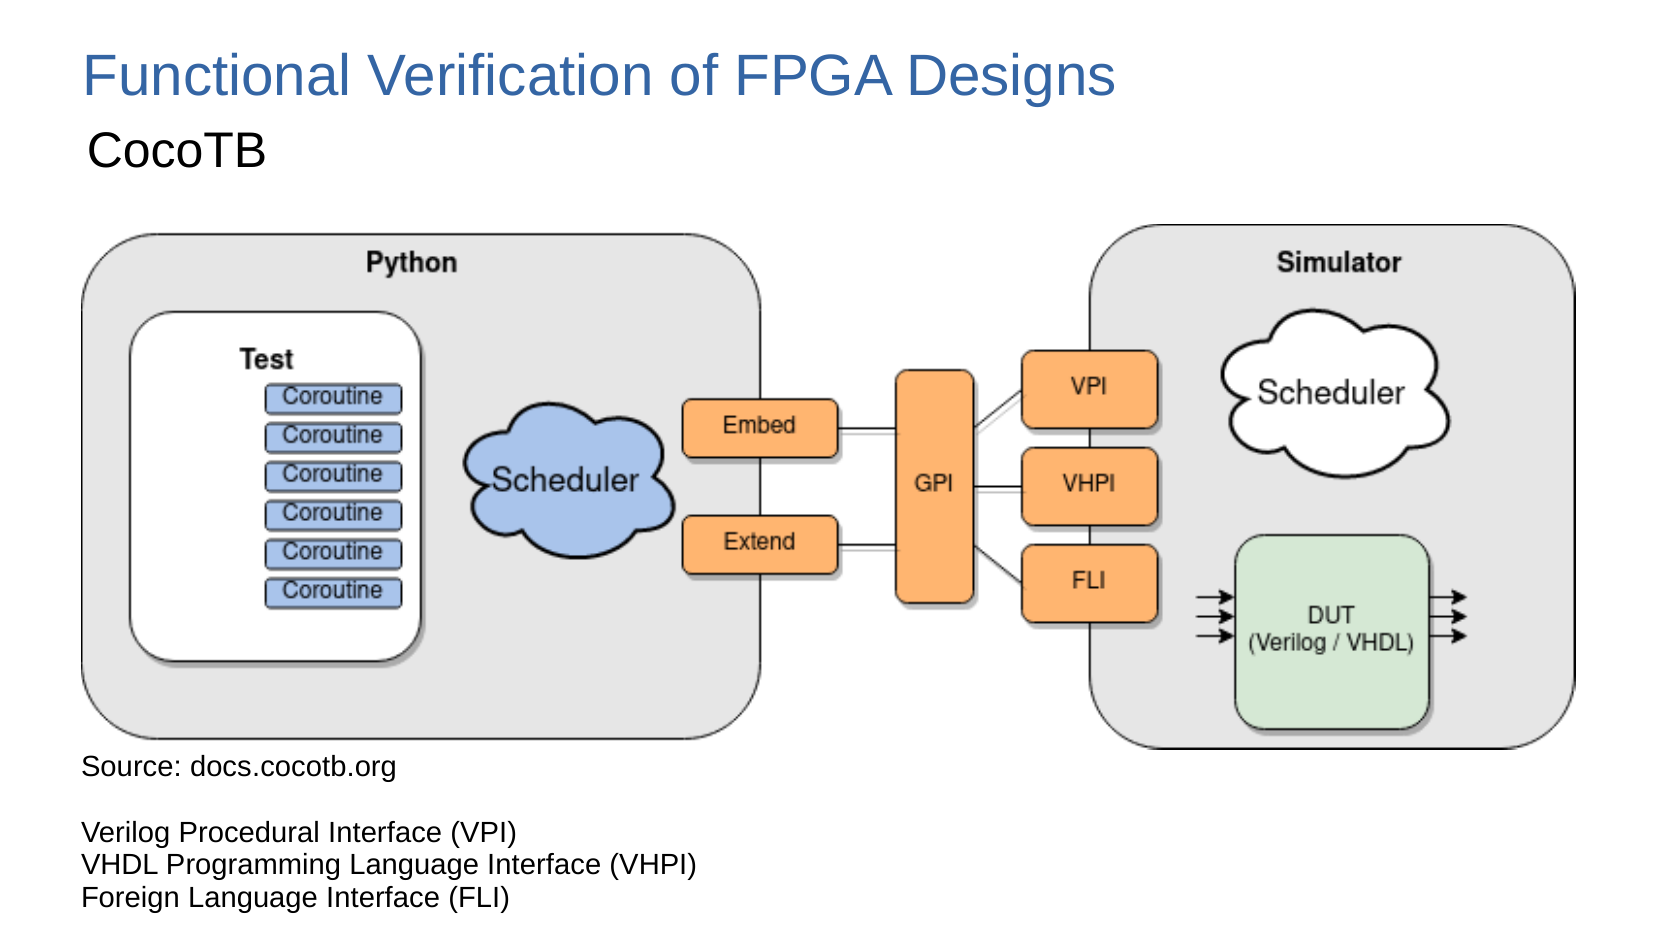

# Functional Verification of FPGA Designs
CocoTB
Source: docs.cocotb.org
Verilog Procedural Interface (VPI)
VHDL Programming Language Interface (VHPI)
Foreign Language Interface (FLI)